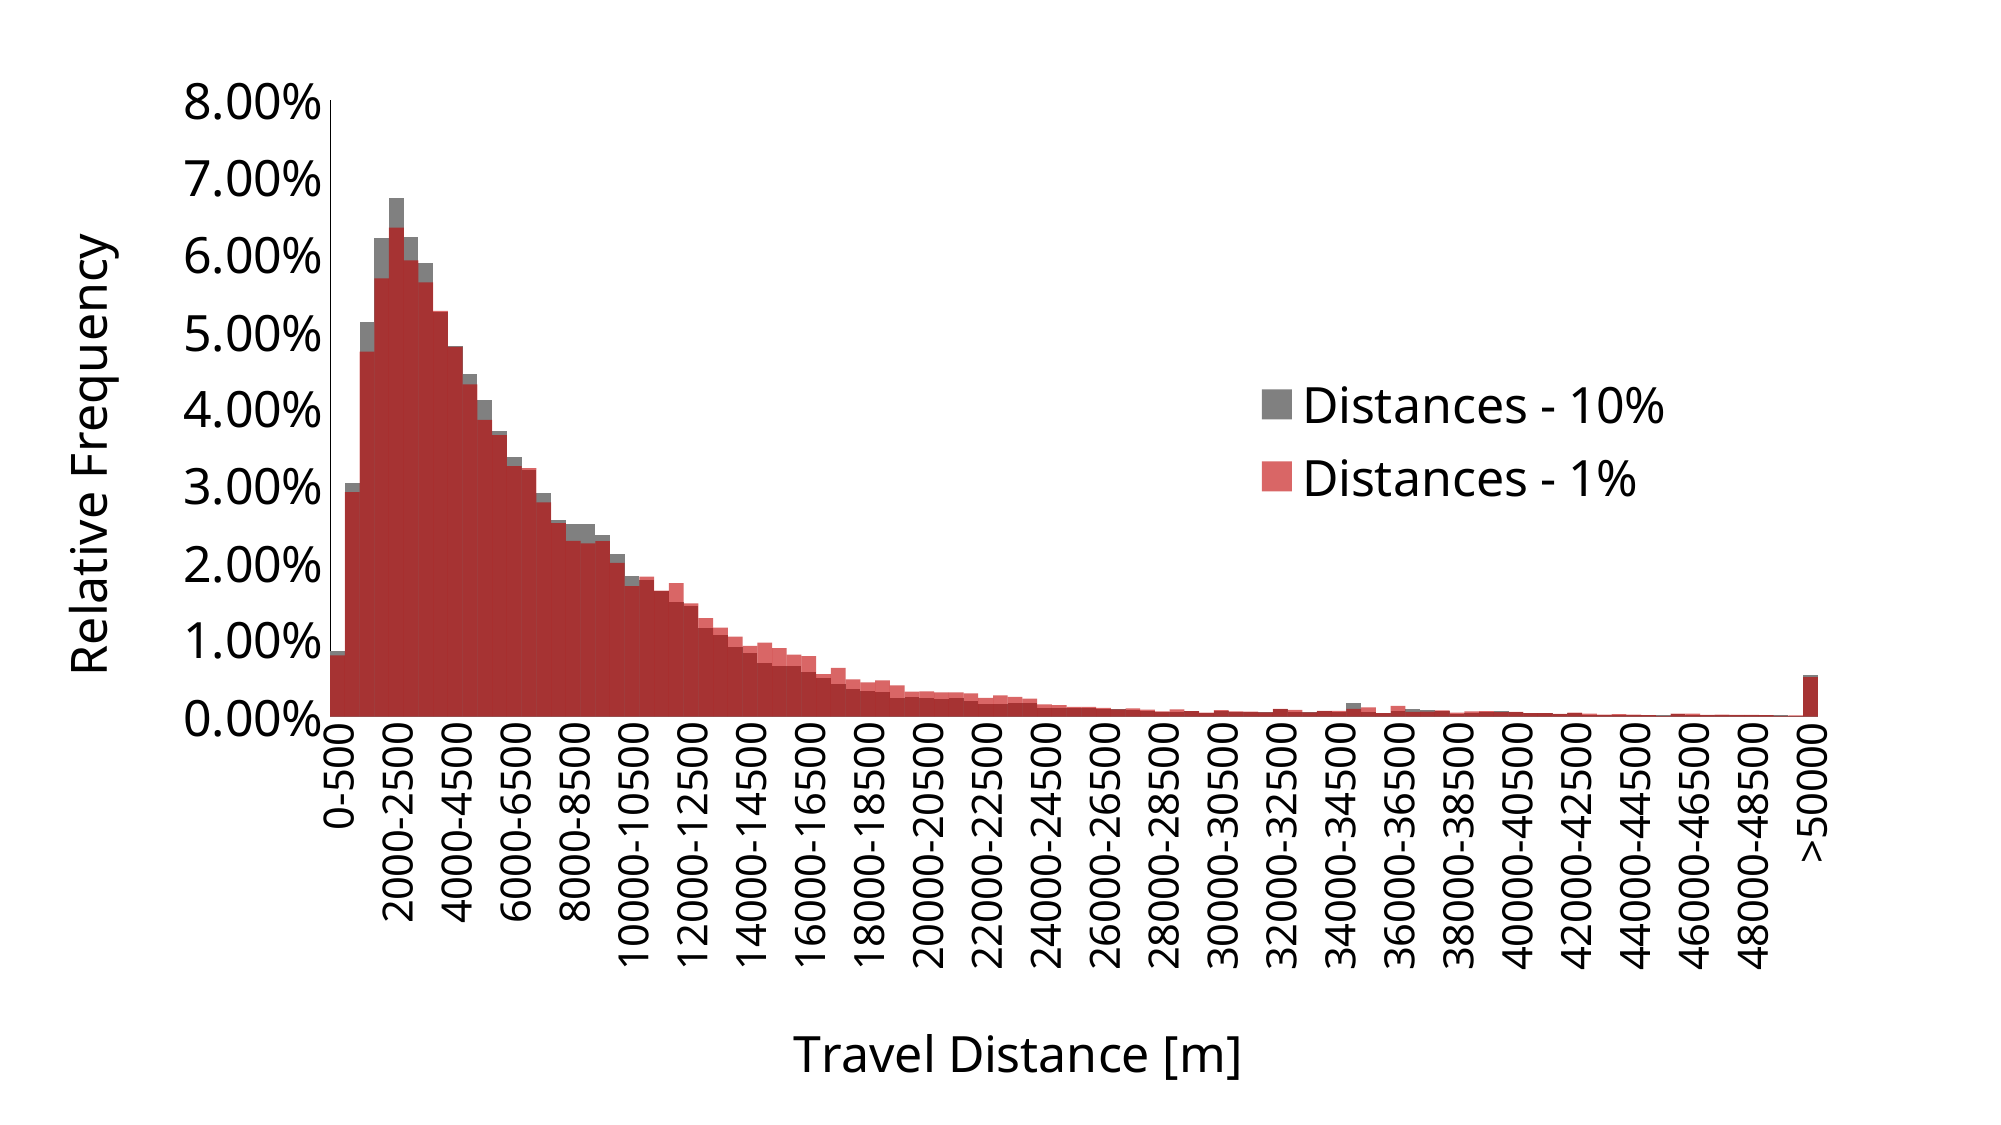

### Chart
| Category | Distances - 10% | Distances - 1% |
|---|---|---|
| 0-500 | 0.00852516971243457 | 0.00792387772694118 |
| 500-1000 | 0.0302559270391284 | 0.0291426297990849 |
| 1000-1500 | 0.0512473090176281 | 0.0473774948610835 |
| 1500-2000 | 0.0621522356647156 | 0.0568927789934355 |
| 2000-2500 | 0.067331302057183 | 0.0634573304157549 |
| 2500-3000 | 0.0622313316321969 | 0.0592135800013262 |
| 3000-3500 | 0.0588783504020139 | 0.0563623101916319 |
| 3500-4000 | 0.052567867779054 | 0.0526490285790067 |
| 4000-4500 | 0.0480593976326233 | 0.0480074265632253 |
| 4500-5000 | 0.0444416168591335 | 0.0431337444466547 |
| 5000-5500 | 0.0411574147311081 | 0.038525296730986 |
| 5500-6000 | 0.0370684971078388 | 0.0365360387242225 |
| 6000-6500 | 0.033736149608303 | 0.0325243684105829 |
| 6500-7000 | 0.0319822825032842 | 0.0322591340096811 |
| 7000-7500 | 0.0290798043922335 | 0.027816457794576 |
| 7500-8000 | 0.0255755091373037 | 0.0250978051853325 |
| 8000-8500 | 0.0249461803525617 | 0.0228101584775545 |
| 8500-9000 | 0.0249530582627774 | 0.0224786154764273 |
| 9000-9500 | 0.0236084268155963 | 0.0227770041774418 |
| 9500-10000 | 0.0210704779459809 | 0.0199257343677475 |
| 10000-10500 | 0.0182195841615484 | 0.0169086930574896 |
| 10500-11000 | 0.0176831071647191 | 0.0181685564617731 |
| 11000-11500 | 0.0162696966153804 | 0.0163450699555732 |
| 11500-12000 | 0.0149078703926599 | 0.0173065446588423 |
| 12000-12500 | 0.0143266869794282 | 0.014687354949937 |
| 12500-13000 | 0.0114964269256429 | 0.012764405543399 |
| 13000-13500 | 0.0105954206873783 | 0.0115376964392282 |
| 13500-14000 | 0.00901006238264566 | 0.0103772959352828 |
| 14000-14500 | 0.00829475972020661 | 0.00918374113122472 |
| 14500-15000 | 0.00696732304856492 | 0.00958159273257742 |
| 15000-15500 | 0.0065580873907272 | 0.0088853524302102 |
| 15500-16000 | 0.0065752821662666 | 0.00802334062727936 |
| 16000-16500 | 0.00571898234440448 | 0.00782441482660301 |
| 16500-17000 | 0.00502431341261271 | 0.00550361381871229 |
| 17000-17500 | 0.00420928105204515 | 0.00629931702141768 |
| 17500-18000 | 0.0035111731651455 | 0.00480737351634507 |
| 18000-18500 | 0.00329451899334906 | 0.0044426762151051 |
| 18500-19000 | 0.0031156933277393 | 0.00467475631589417 |
| 19000-19500 | 0.0024622918572421 | 0.0040448246137524 |
| 19500-20000 | 0.00253794886961546 | 0.00321596711093429 |
| 20000-20500 | 0.00237287902443721 | 0.00324912141104701 |
| 20500-21000 | 0.00230753887738749 | 0.00311650421059611 |
| 21000-21500 | 0.00235568424889781 | 0.00311650421059611 |
| 21500-22000 | 0.00197396023192313 | 0.00298388701014522 |
| 22000-22500 | 0.00161286994559573 | 0.0024202639082289 |
| 22500-23000 | 0.00159567517005633 | 0.00275180690935614 |
| 23000-23500 | 0.00174011128458729 | 0.0025528811086798 |
| 23500-24000 | 0.00175730606012669 | 0.00232080100789072 |
| 24000-24500 | 0.00111766041006101 | 0.00155825210529806 |
| 24500-25000 | 0.00106263712833493 | 0.00149194350507261 |
| 25000-25500 | 0.00114517205092405 | 0.00125986340428354 |
| 25500-26000 | 0.00104200339768765 | 0.00125986340428354 |
| 26000-26500 | 0.000949151609774886 | 0.00112724620383264 |
| 26500-27000 | 0.000966346385314286 | 0.000928320403156289 |
| 27000-27500 | 0.000797837585028165 | 0.00106093760360719 |
| 27500-28000 | 0.000663718335820844 | 0.000895166103043565 |
| 28000-28500 | 0.000529599086613523 | 0.000663086002254492 |
| 28500-29000 | 0.000629328784742044 | 0.000928320403156289 |
| 29000-29500 | 0.000687791021576004 | 0.000696240302367217 |
| 29500-30000 | 0.000491770580426843 | 0.000497314501690869 |
| 30000-30500 | 0.000711863707331165 | 0.000828857502818116 |
| 30500-31000 | 0.000567427592800204 | 0.000663086002254492 |
| 31000-31500 | 0.000577744458123844 | 0.000629931702141768 |
| 31500-32000 | 0.000615572964310524 | 0.000530468801803594 |
| 32000-32500 | 0.000911323103588206 | 0.000994629003381739 |
| 32500-33000 | 0.000639645650065684 | 0.00086201180293084 |
| 33000-33500 | 0.000550232817260804 | 0.000530468801803594 |
| 33500-34000 | 0.000704985797115404 | 0.000729394602479942 |
| 34000-34500 | 0.000615572964310524 | 0.000729394602479942 |
| 34500-35000 | 0.00177793979077397 | 0.000994629003381739 |
| 35000-35500 | 0.000615572964310524 | 0.00119355480405809 |
| 35500-36000 | 0.000512404311074123 | 0.00043100590146542 |
| 36000-36500 | 0.000760009078841485 | 0.00139248060473443 |
| 36500-37000 | 0.000925078924019726 | 0.000596777402029043 |
| 37000-37500 | 0.000790959674812405 | 0.000629931702141768 |
| 37500-38000 | 0.000656840425605084 | 0.000795703202705391 |
| 38000-38500 | 0.000319822825032842 | 0.000497314501690869 |
| 38500-39000 | 0.000447064164024403 | 0.000663086002254492 |
| 39000-39500 | 0.000563988637692324 | 0.000696240302367217 |
| 39500-40000 | 0.000691229976683884 | 0.000563623101916319 |
| 40000-40500 | 0.000553671772368684 | 0.000596777402029043 |
| 40500-41000 | 0.000419552523161363 | 0.00043100590146542 |
| 41000-41500 | 0.000447064164024403 | 0.00043100590146542 |
| 41500-42000 | 0.000367968196543162 | 0.000331543001127246 |
| 42000-42500 | 0.000488331625318963 | 0.000497314501690869 |
| 42500-43000 | 0.000247604767767362 | 0.000364697301239971 |
| 43000-43500 | 0.000247604767767362 | 0.000232080100789072 |
| 43500-44000 | 0.000251043722875242 | 0.000298388701014522 |
| 44000-44500 | 0.000223532082012201 | 0.000232080100789072 |
| 44500-45000 | 0.000147875069638841 | 0.000165771500563623 |
| 45000-45500 | 0.000233848947335841 | 6.63086002254492e-05 |
| 45500-46000 | 0.000275116408630402 | 0.000364697301239971 |
| 46000-46500 | 0.000223532082012201 | 0.000364697301239971 |
| 46500-47000 | 0.000223532082012201 | 0.000198925800676348 |
| 47000-47500 | 0.000158191934962481 | 0.000232080100789072 |
| 47500-48000 | 0.000130680294099441 | 0.000198925800676348 |
| 48000-48500 | 0.000206337306472801 | 0.000198925800676348 |
| 48500-49000 | 0.000185703575825521 | 0.000165771500563623 |
| 49000-49500 | 0.000130680294099441 | 6.63086002254492e-05 |
| 49500-50000 | 6.87791021576004e-05 | 0.000132617200450898 |
| >50000 | 0.00536820892340071 | 0.00510576221735959 |